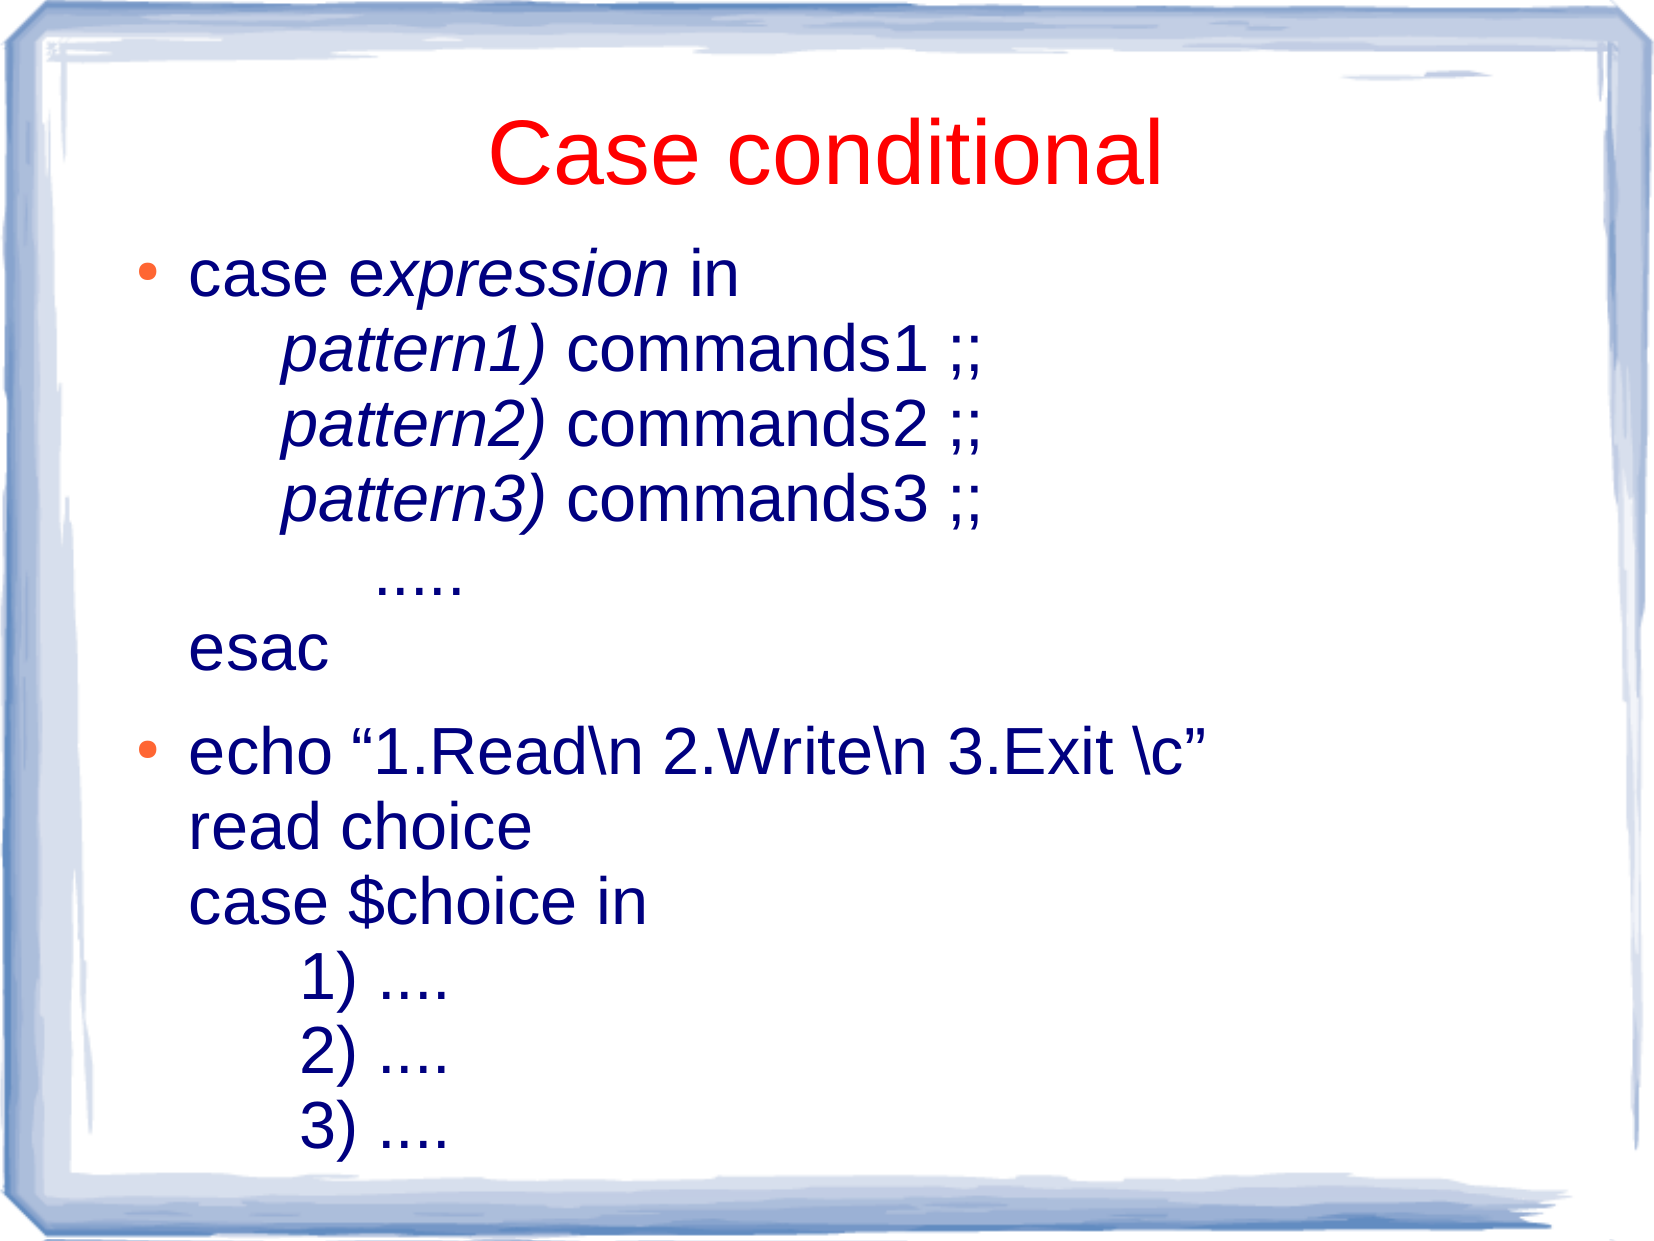

# Case conditional
case expression in pattern1) commands1 ;; pattern2) commands2 ;; pattern3) commands3 ;; ..... esac
echo “1.Read\n 2.Write\n 3.Exit \c” read choice case $choice in 1) .... 2) .... 3) ....